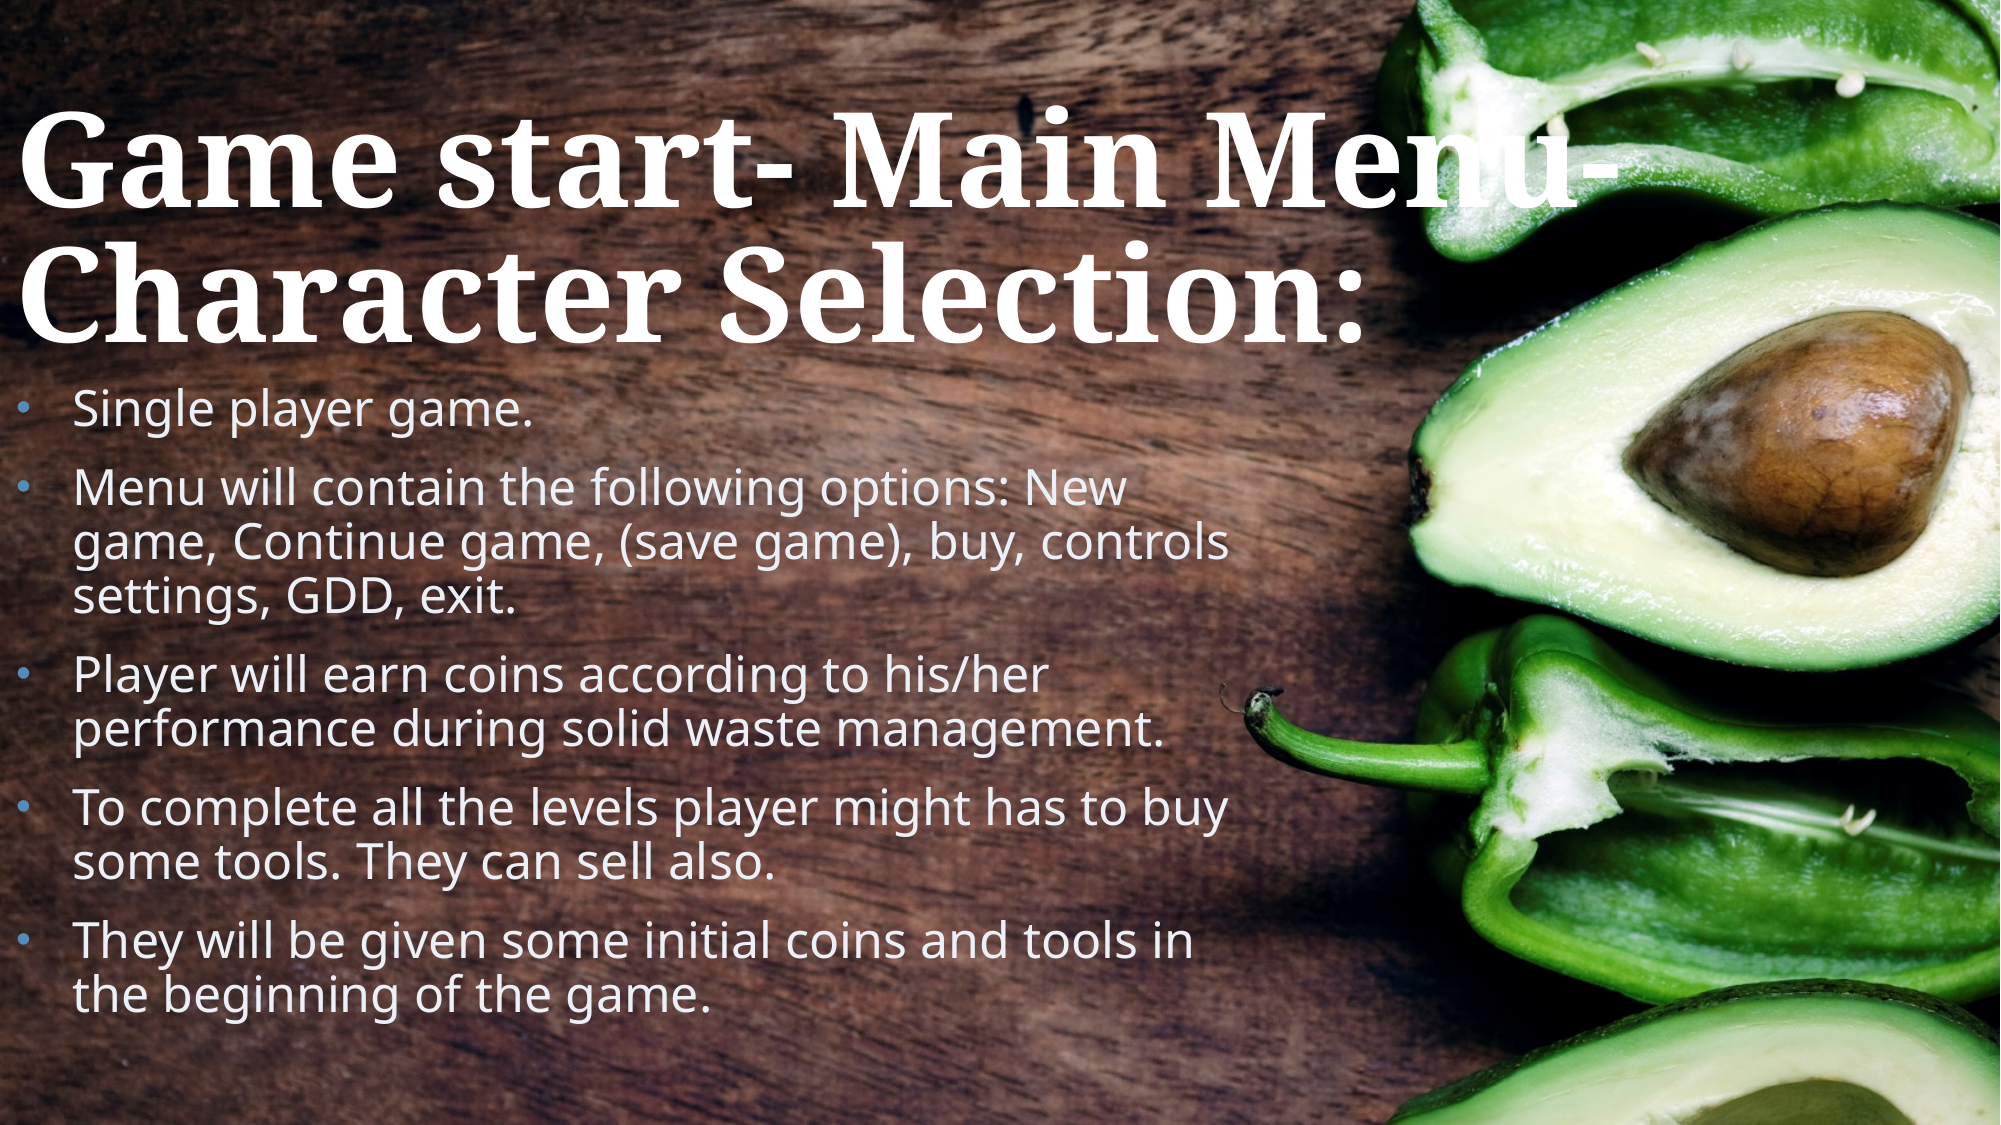

# Game start- Main Menu- Character Selection:
Single player game.
Menu will contain the following options: New game, Continue game, (save game), buy, controls settings, GDD, exit.
Player will earn coins according to his/her performance during solid waste management.
To complete all the levels player might has to buy some tools. They can sell also.
They will be given some initial coins and tools in the beginning of the game.